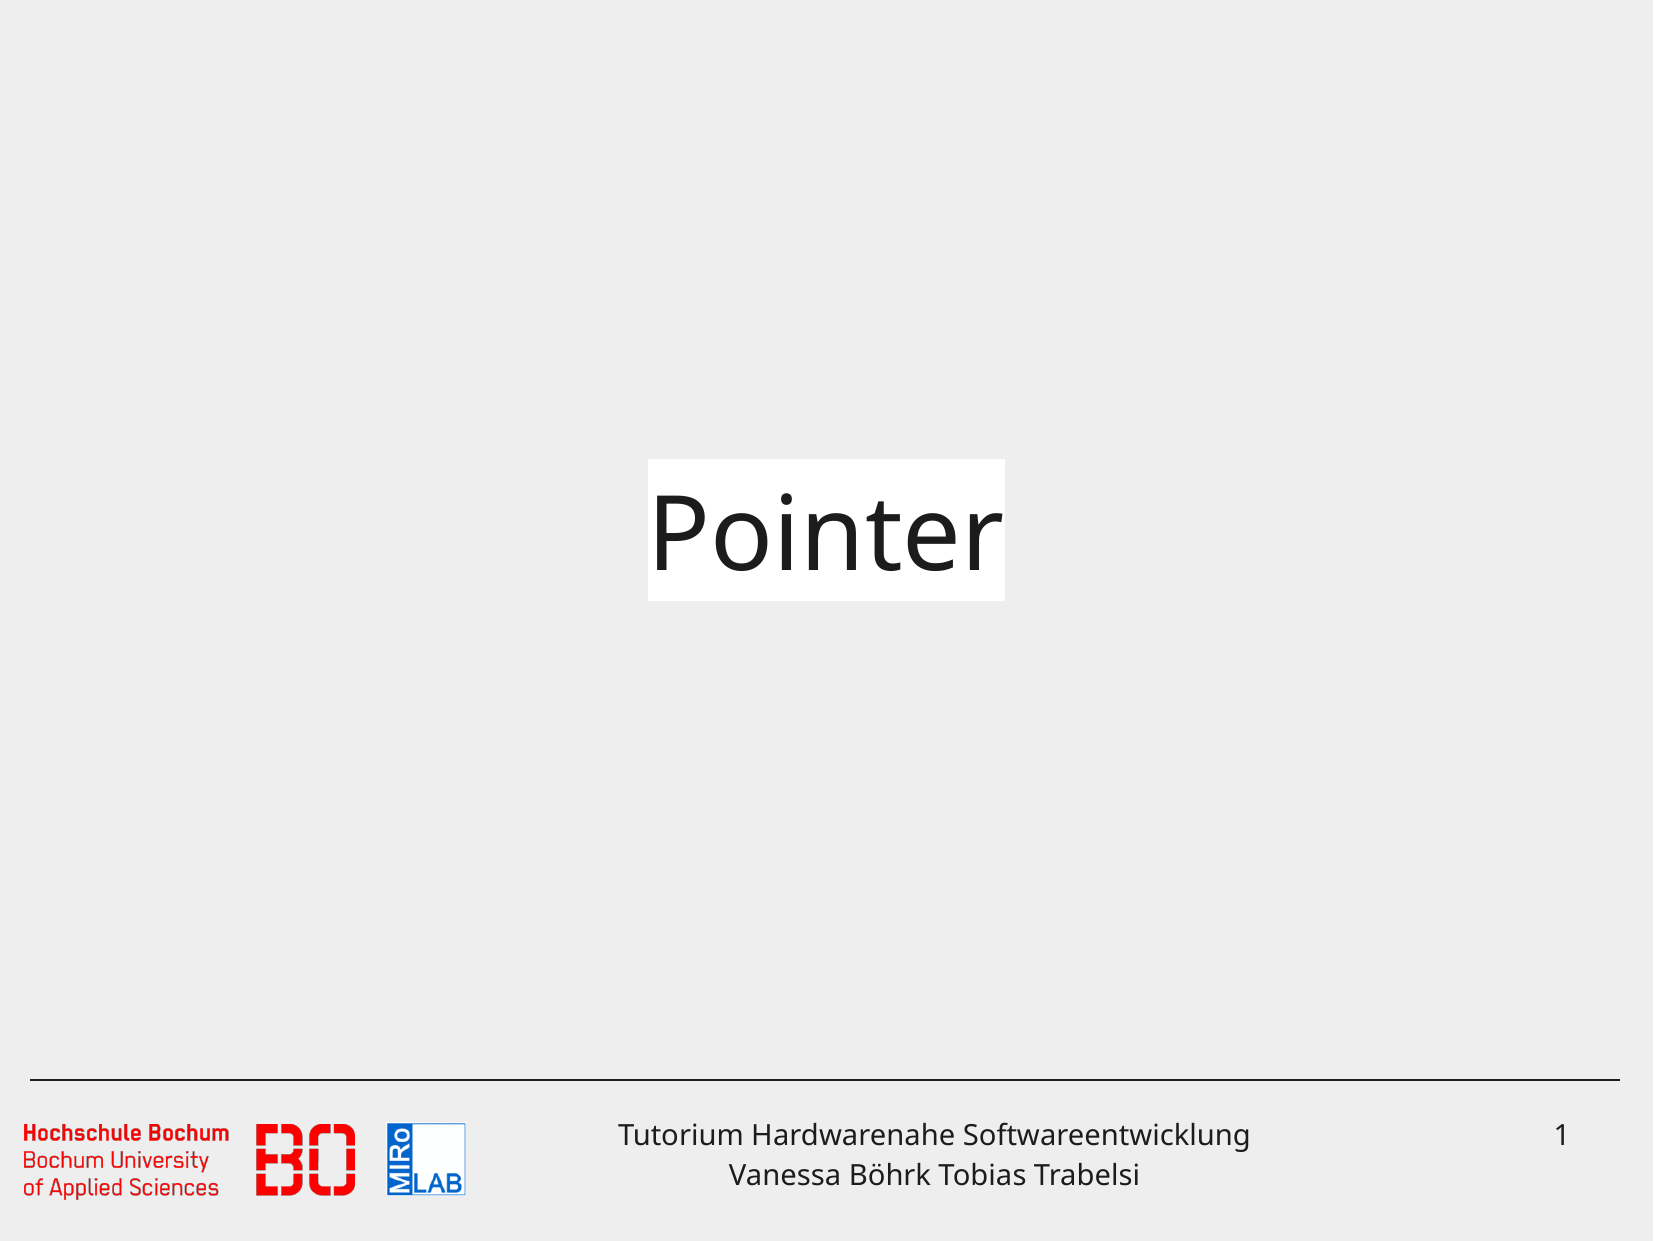

# Pointer
Vanessa Böhrk - Tutorium Hardwarenahe Softwareentwicklung
1